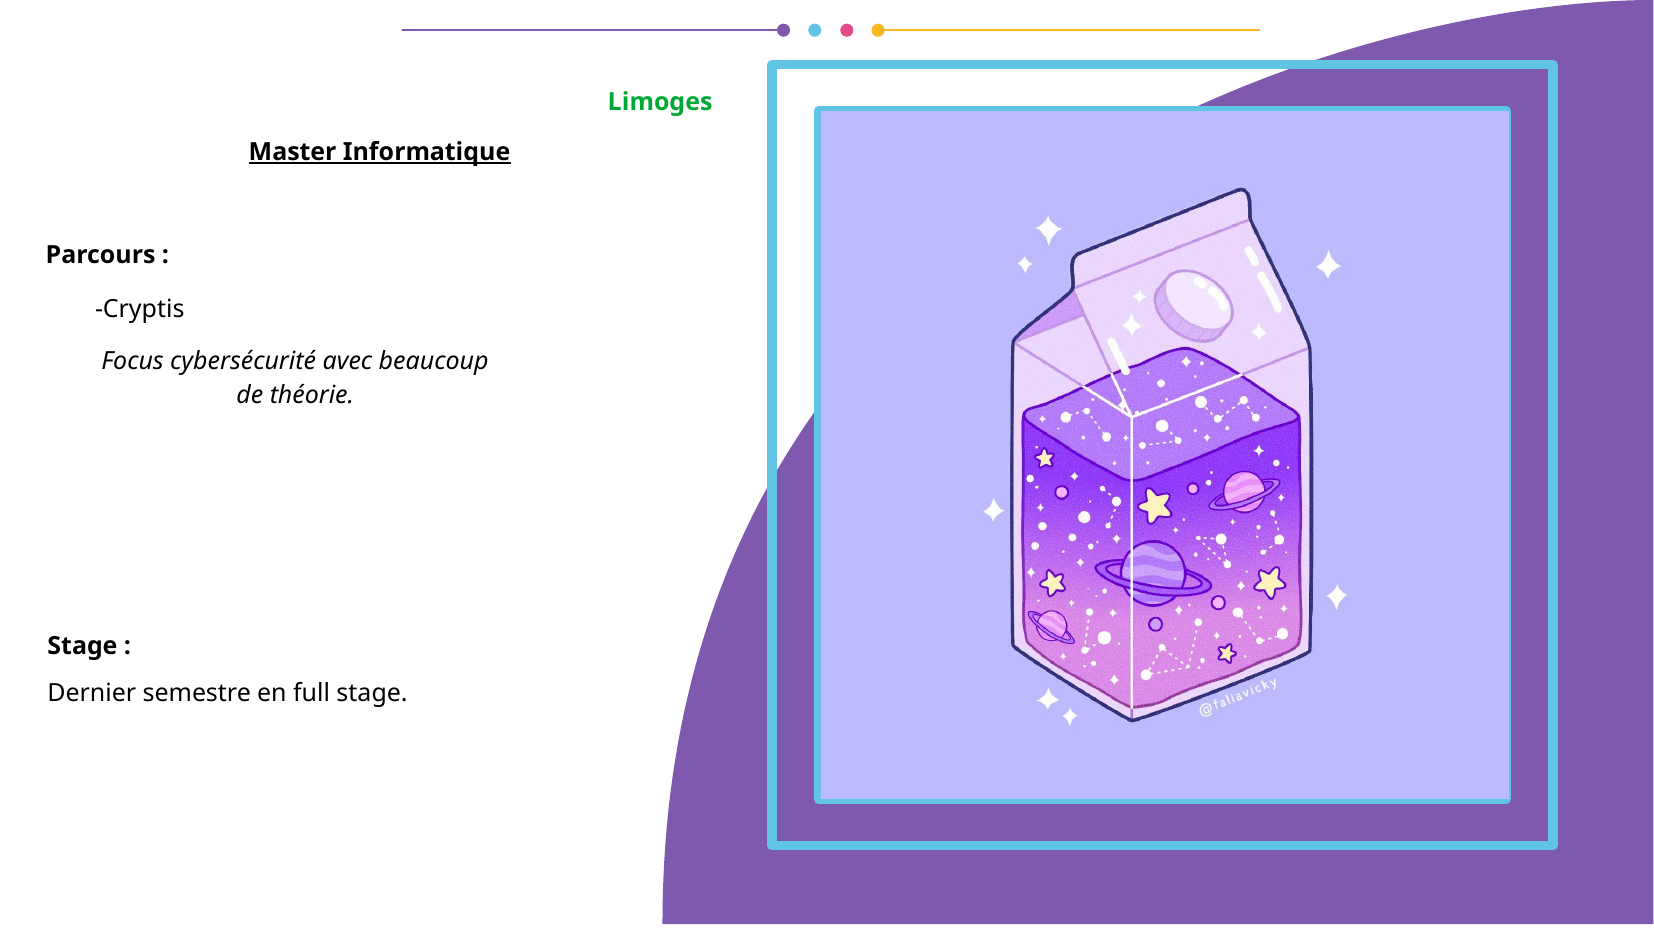

# Master Informatique
Limoges
Parcours :
-Cryptis
Focus cybersécurité avec beaucoup de théorie.
Stage :
Dernier semestre en full stage.